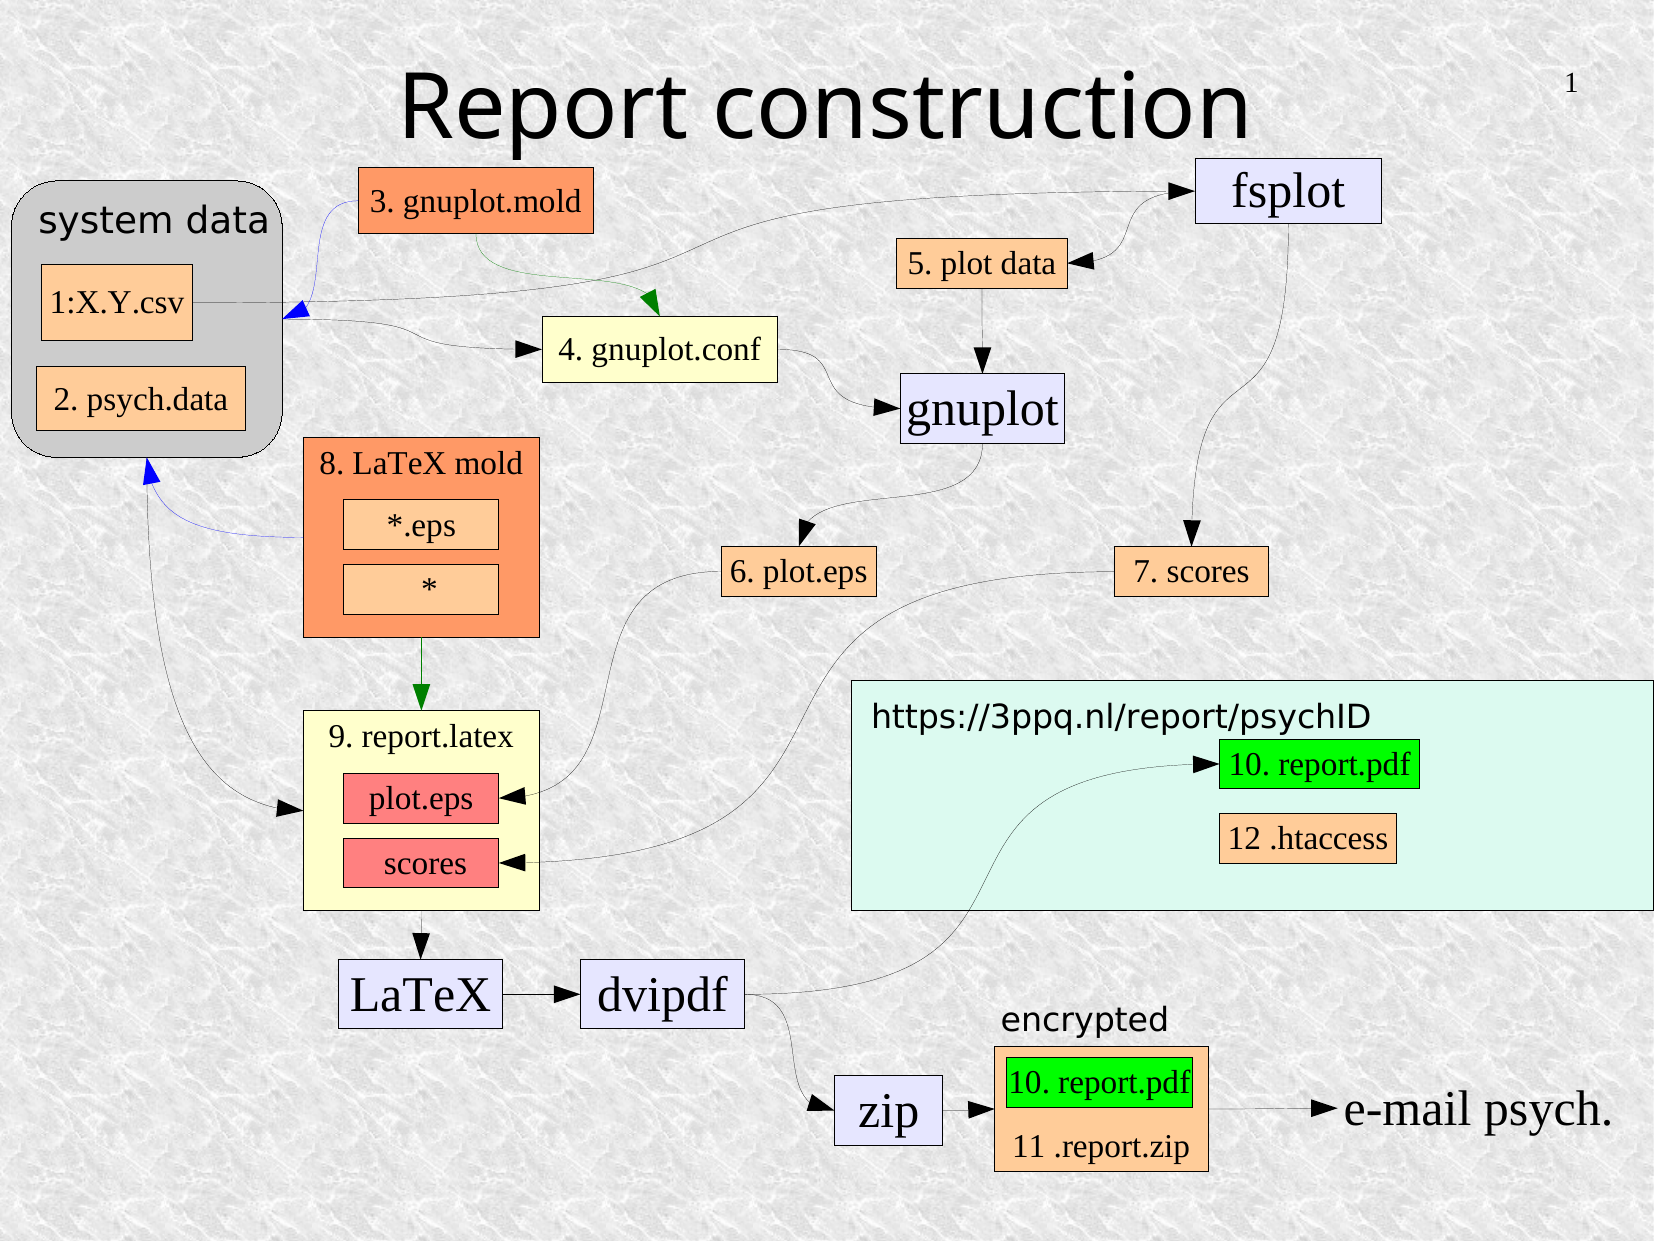

# Report construction
1
fsplot
3. gnuplot.mold
system data
5. plot data
1:X.Y.csv
4. gnuplot.conf
2. psych.data
gnuplot
8. LaTeX mold
*.eps
6. plot.eps
7. scores
 *
https://3ppq.nl/report/psychID
9. report.latex
10. report.pdf
plot.eps
12 .htaccess
 scores
LaTeX
dvipdf
encrypted
11 .report.zip
10. report.pdf
e-mail psych.
zip